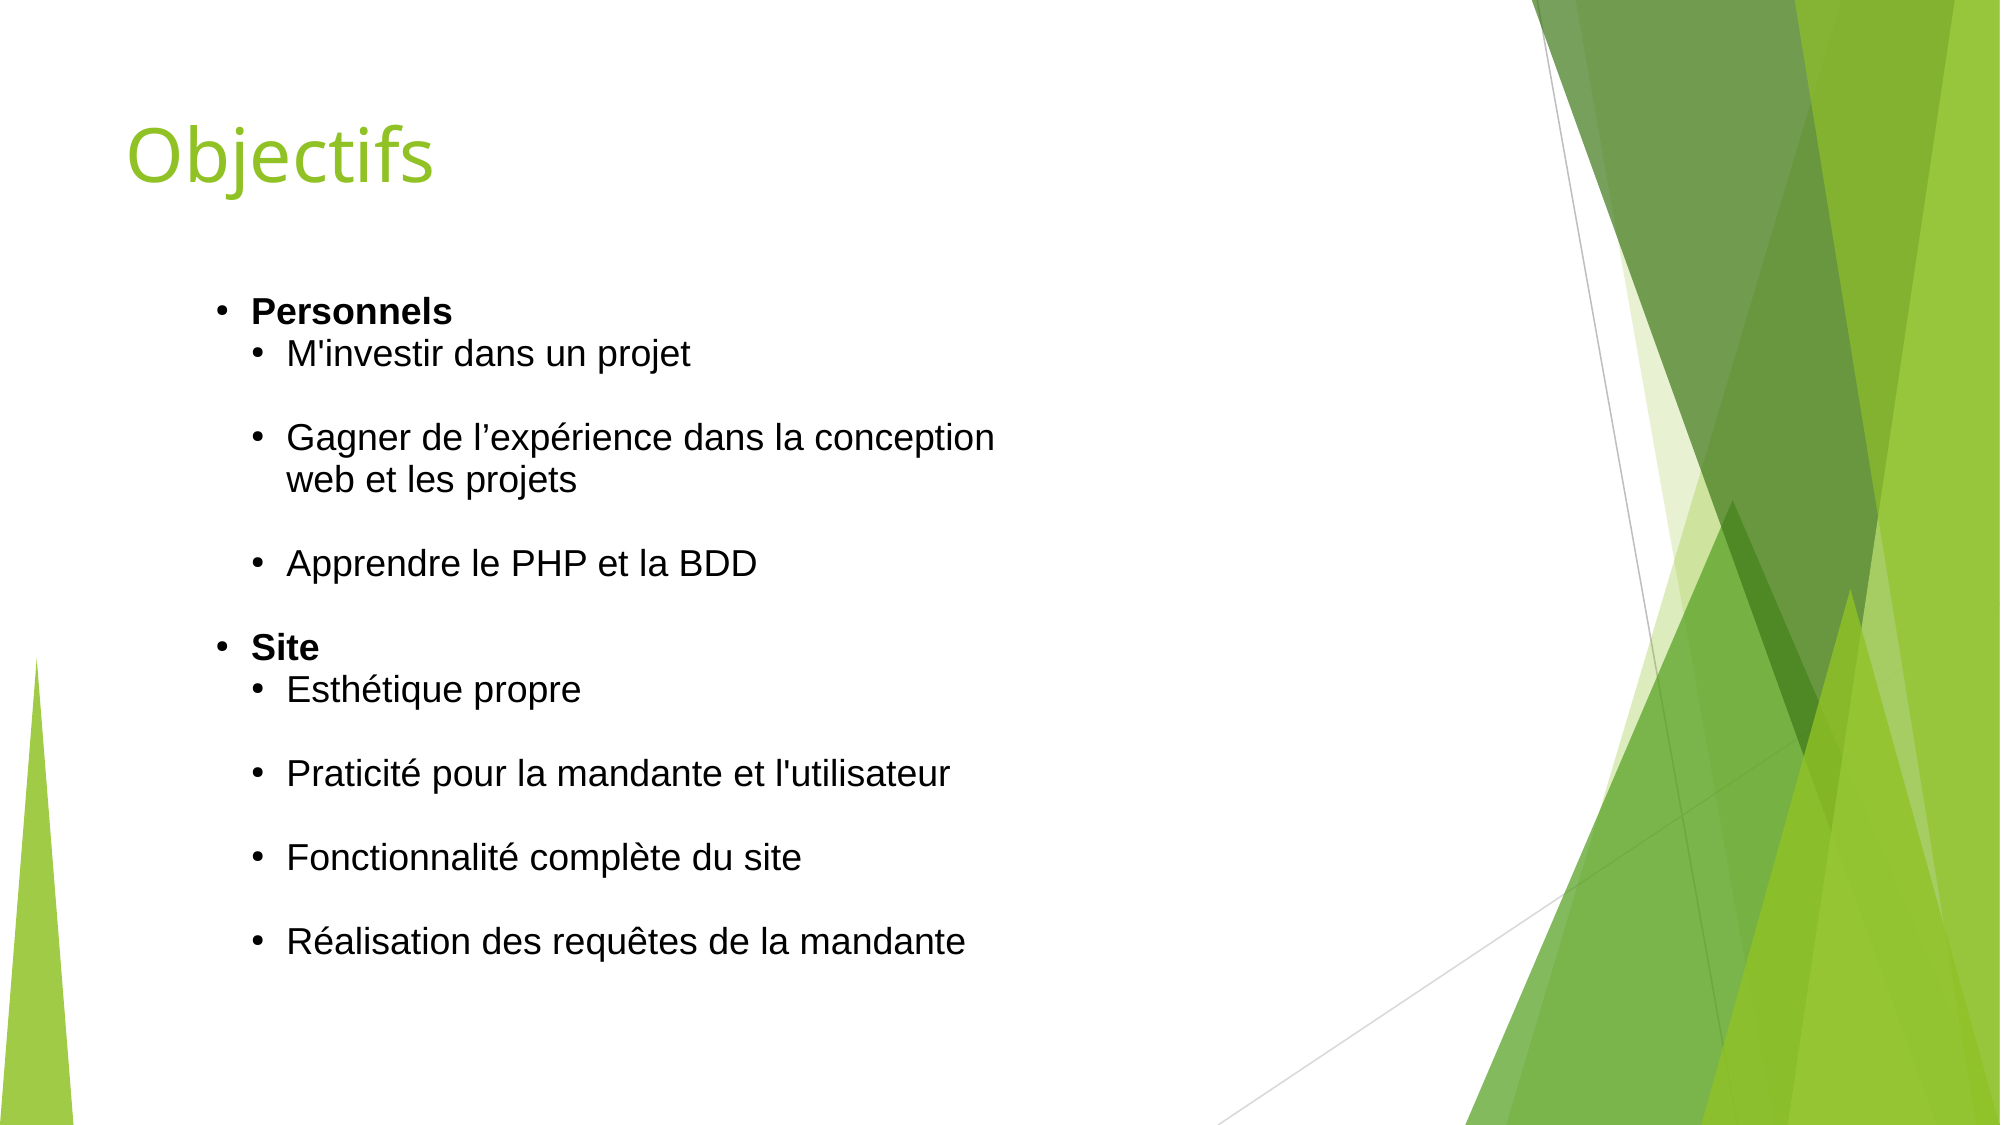

# Objectifs
Personnels
M'investir dans un projet
Gagner de l’expérience dans la conception web et les projets
Apprendre le PHP et la BDD
Site
Esthétique propre
Praticité pour la mandante et l'utilisateur
Fonctionnalité complète du site
Réalisation des requêtes de la mandante